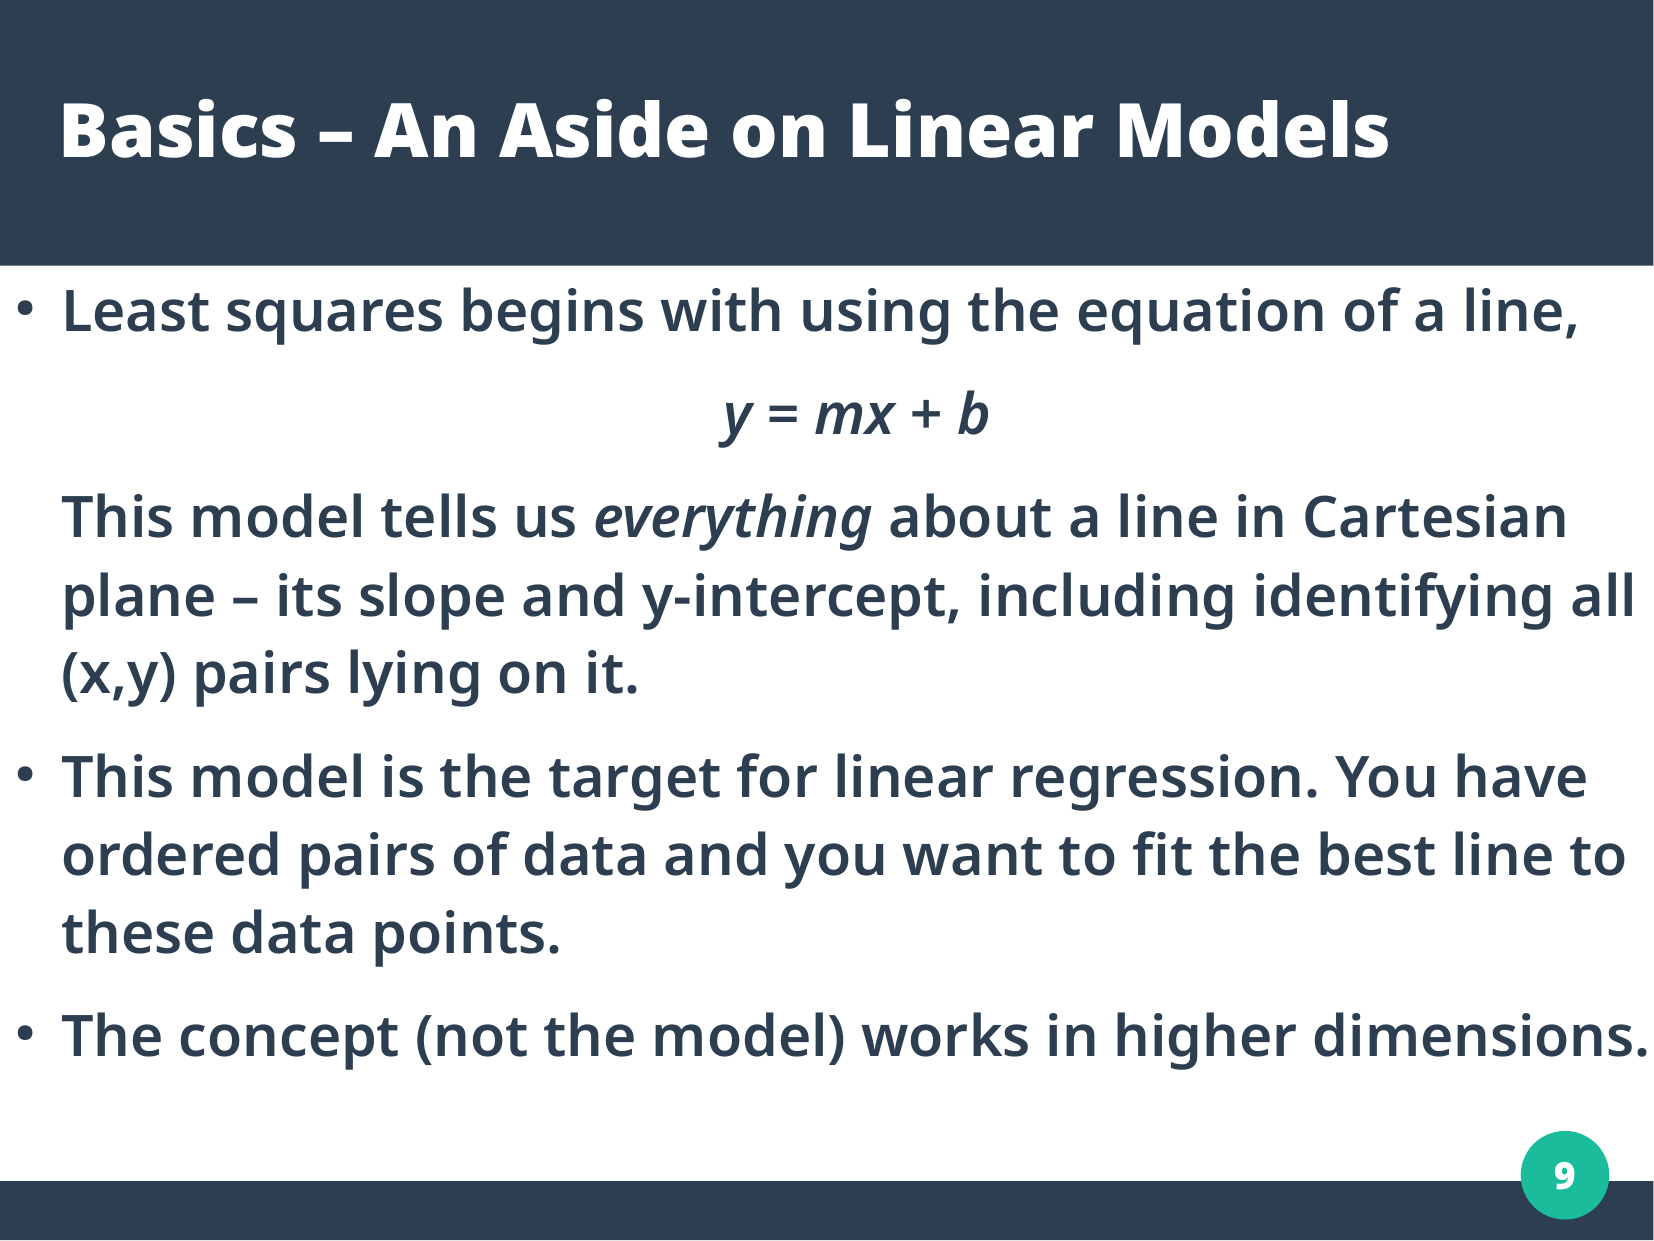

# Basics – An Aside on Linear Models
Least squares begins with using the equation of a line,
y = mx + b
This model tells us everything about a line in Cartesian plane – its slope and y-intercept, including identifying all (x,y) pairs lying on it.
This model is the target for linear regression. You have ordered pairs of data and you want to fit the best line to these data points.
The concept (not the model) works in higher dimensions.
9